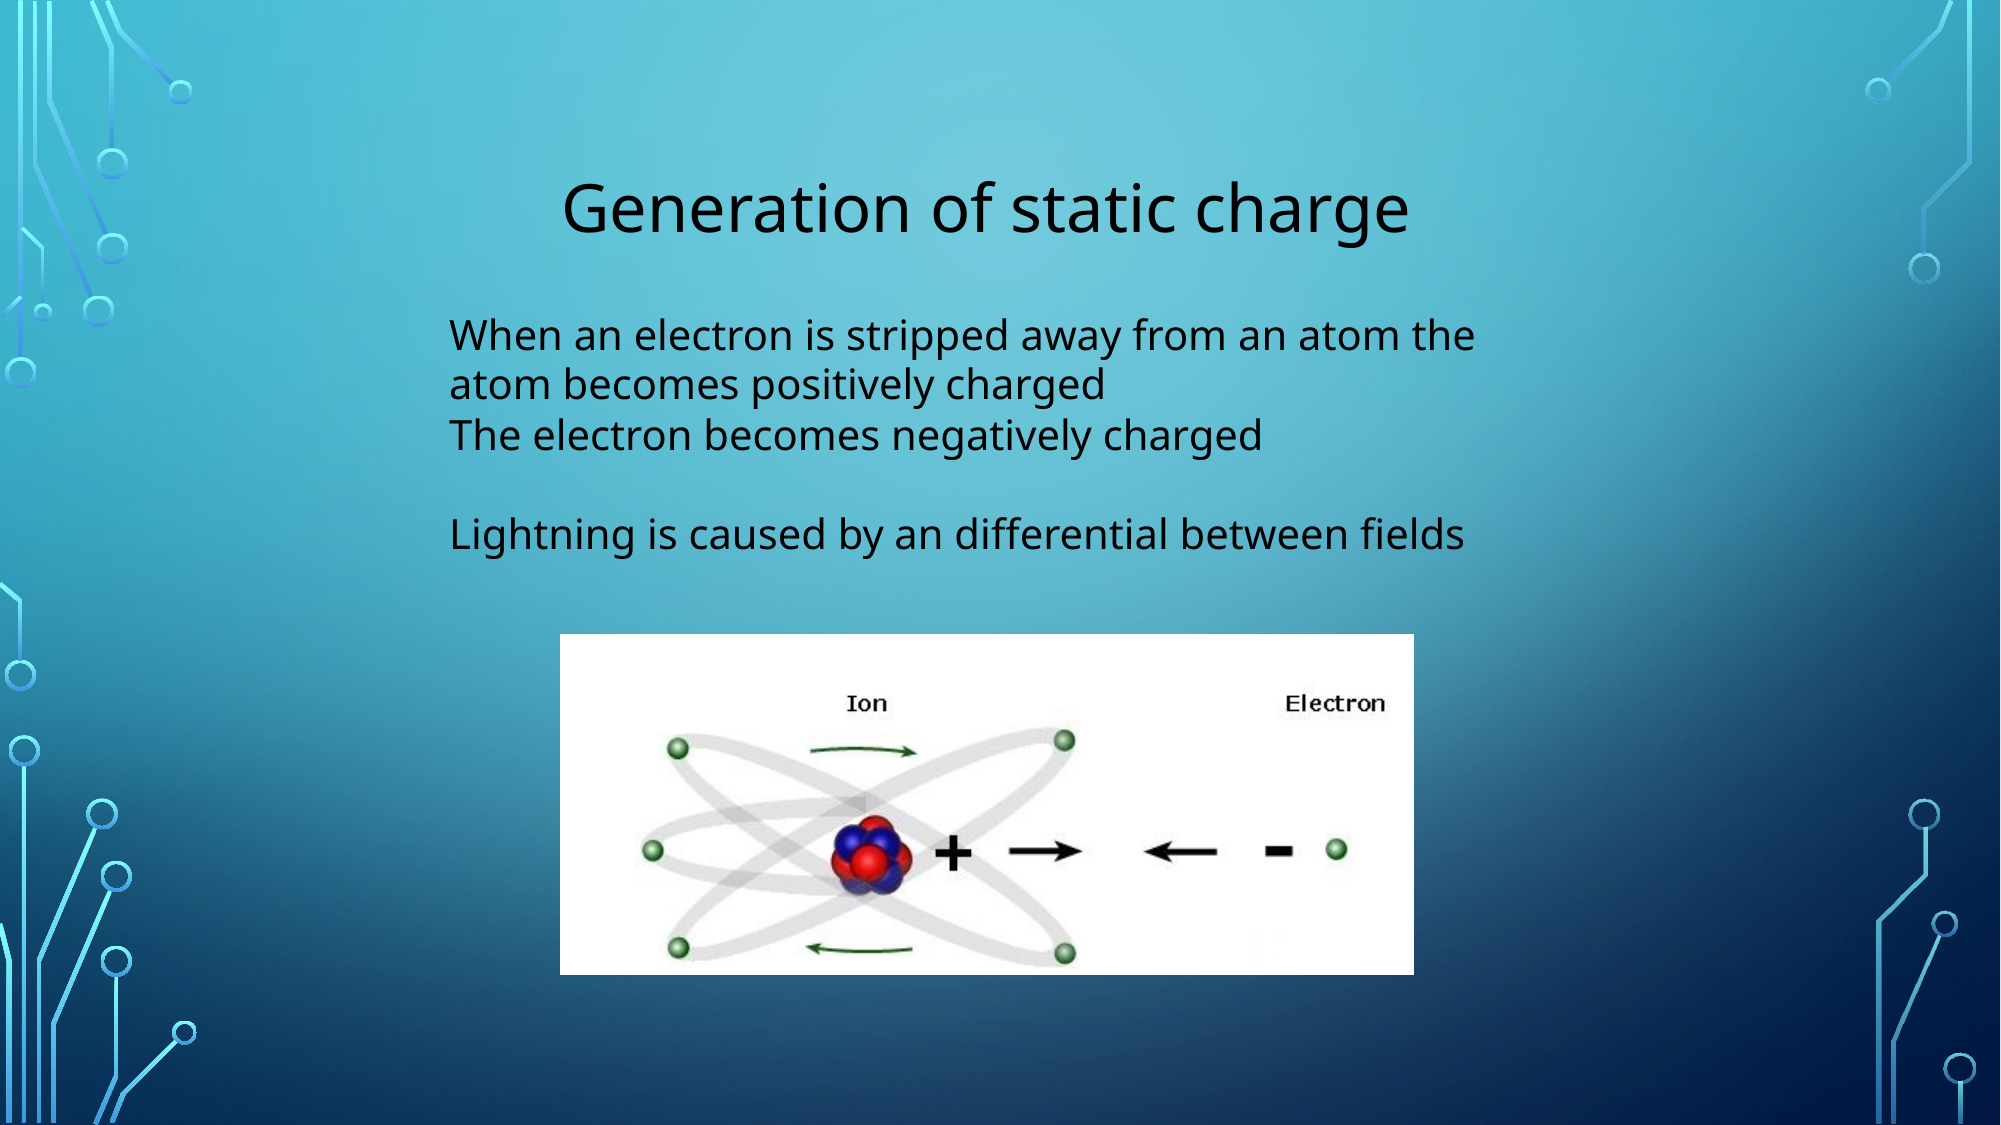

Generation of static charge
When an electron is stripped away from an atom the atom becomes positively charged
The electron becomes negatively charged
Lightning is caused by an differential between fields